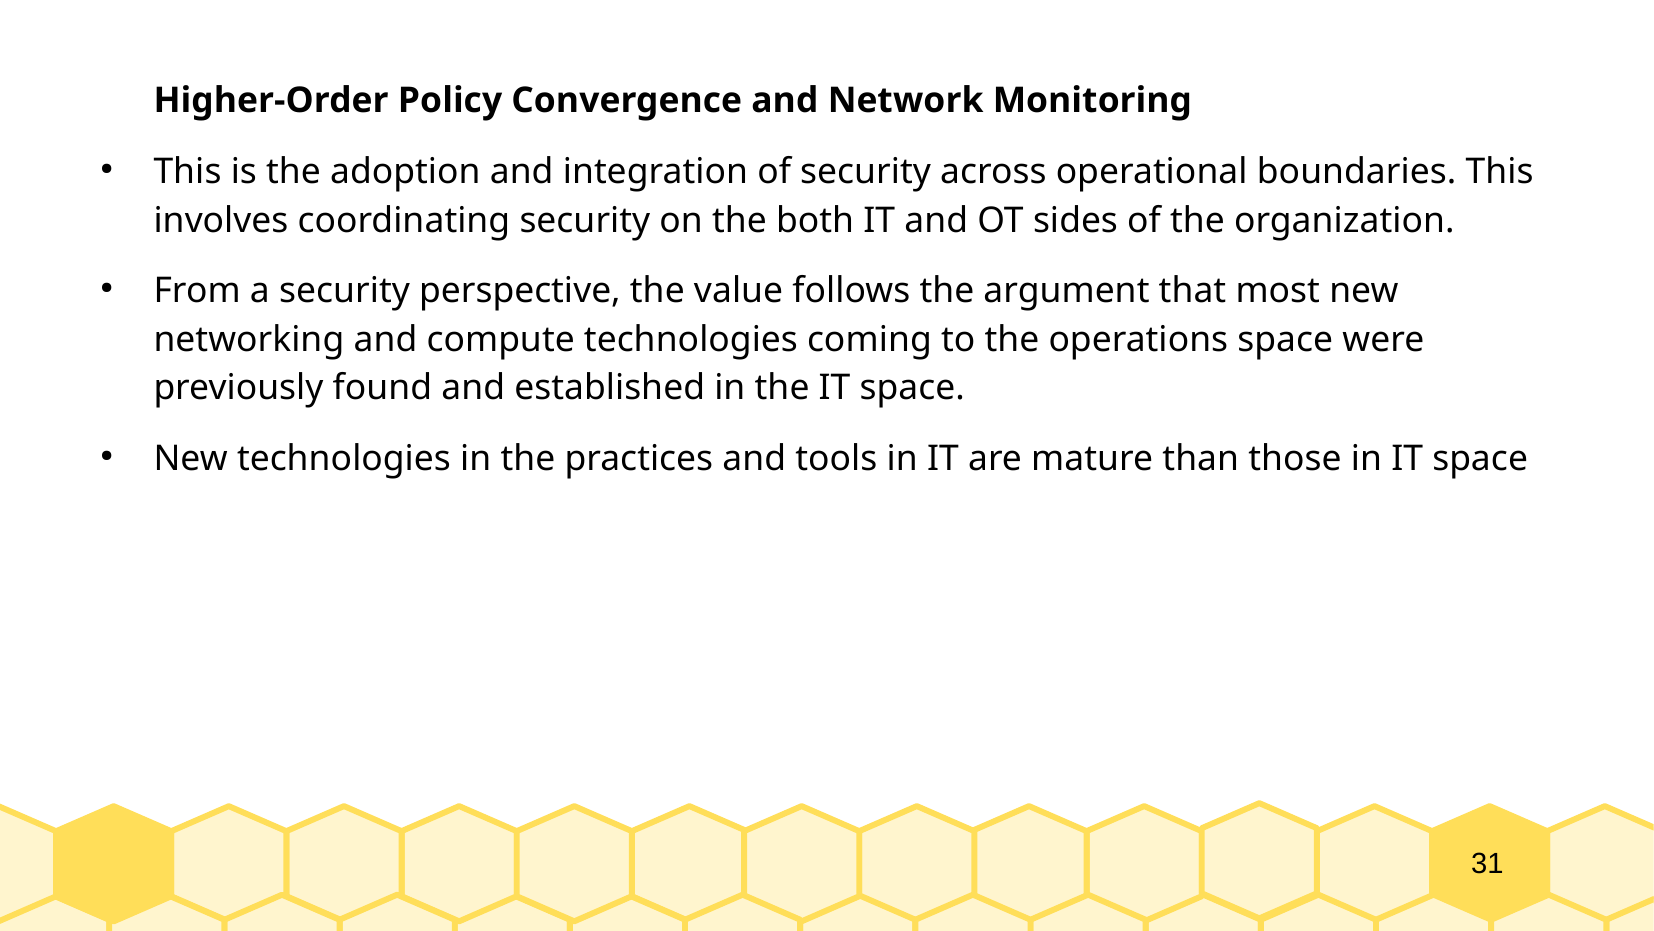

# Higher-Order Policy Convergence and Network Monitoring
This is the adoption and integration of security across operational boundaries. This involves coordinating security on the both IT and OT sides of the organization.
From a security perspective, the value follows the argument that most new networking and compute technologies coming to the operations space were previously found and established in the IT space.
New technologies in the practices and tools in IT are mature than those in IT space